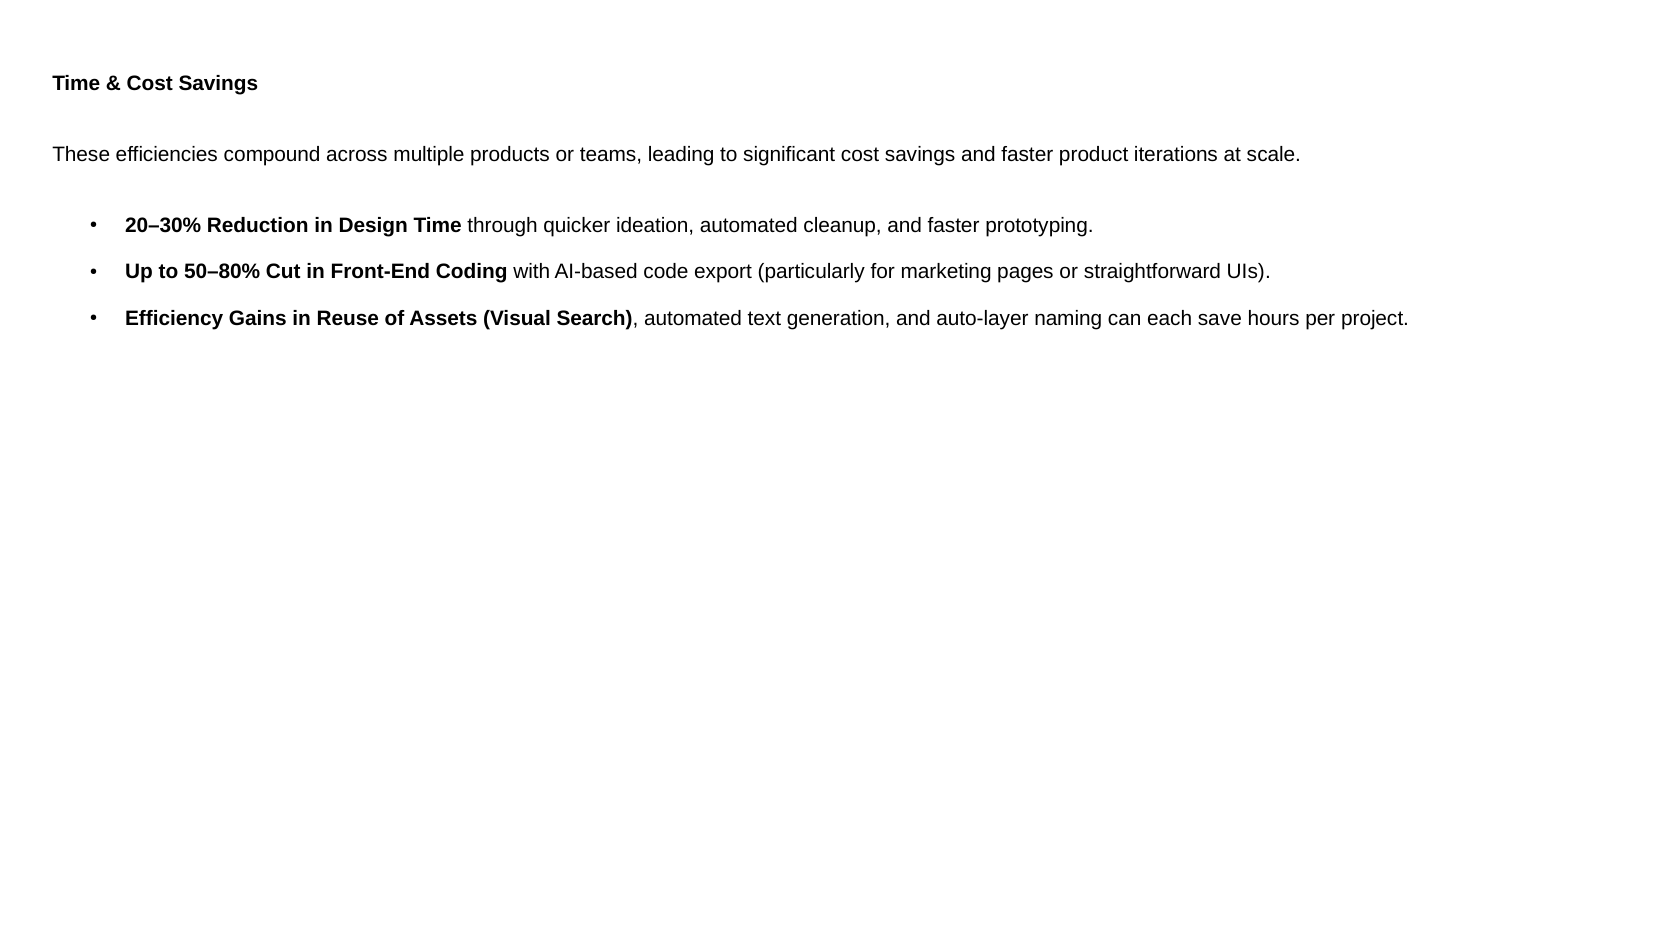

Time & Cost Savings
These efficiencies compound across multiple products or teams, leading to significant cost savings and faster product iterations at scale.
20–30% Reduction in Design Time through quicker ideation, automated cleanup, and faster prototyping.
Up to 50–80% Cut in Front-End Coding with AI-based code export (particularly for marketing pages or straightforward UIs).
Efficiency Gains in Reuse of Assets (Visual Search), automated text generation, and auto-layer naming can each save hours per project.